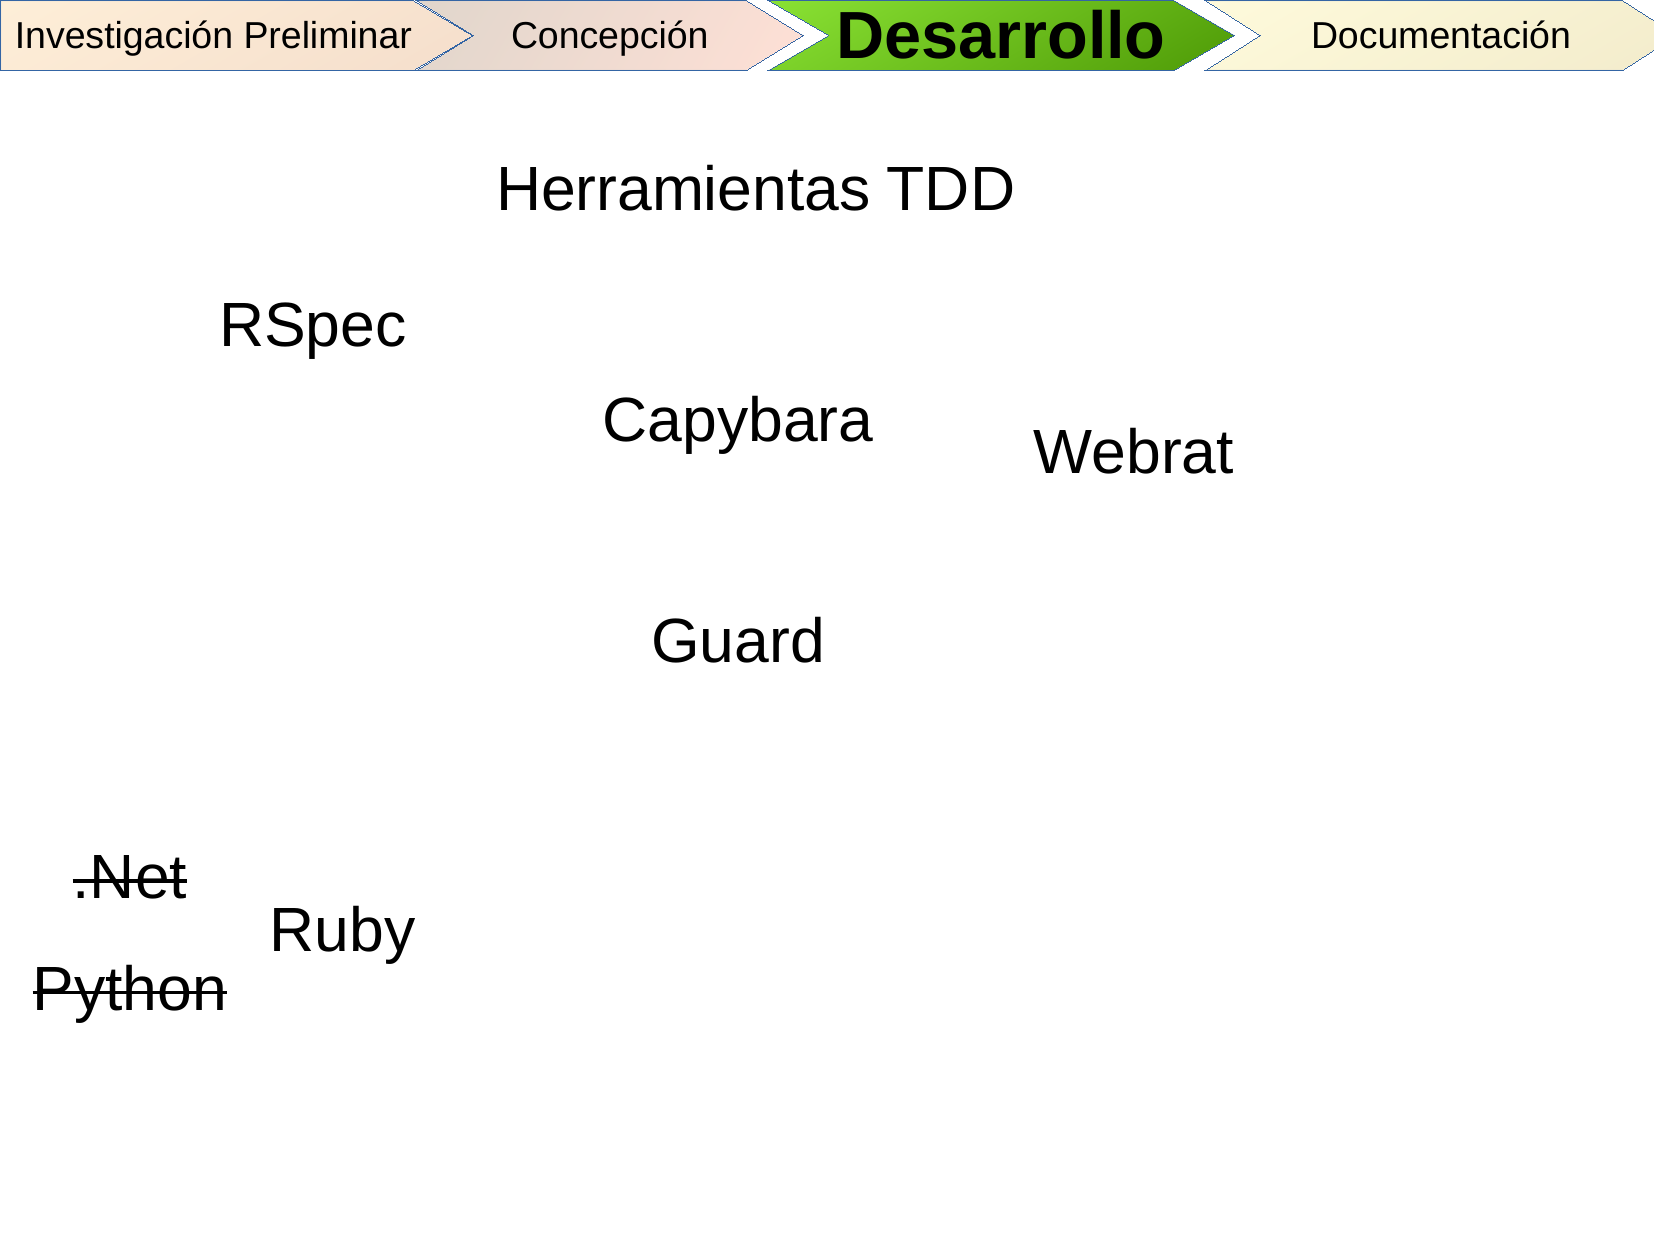

Concepción
Desarrollo
Documentación
Investigación Preliminar
# Herramientas TDD
RSpec
Capybara
Webrat
Guard
.Net
Ruby
Python